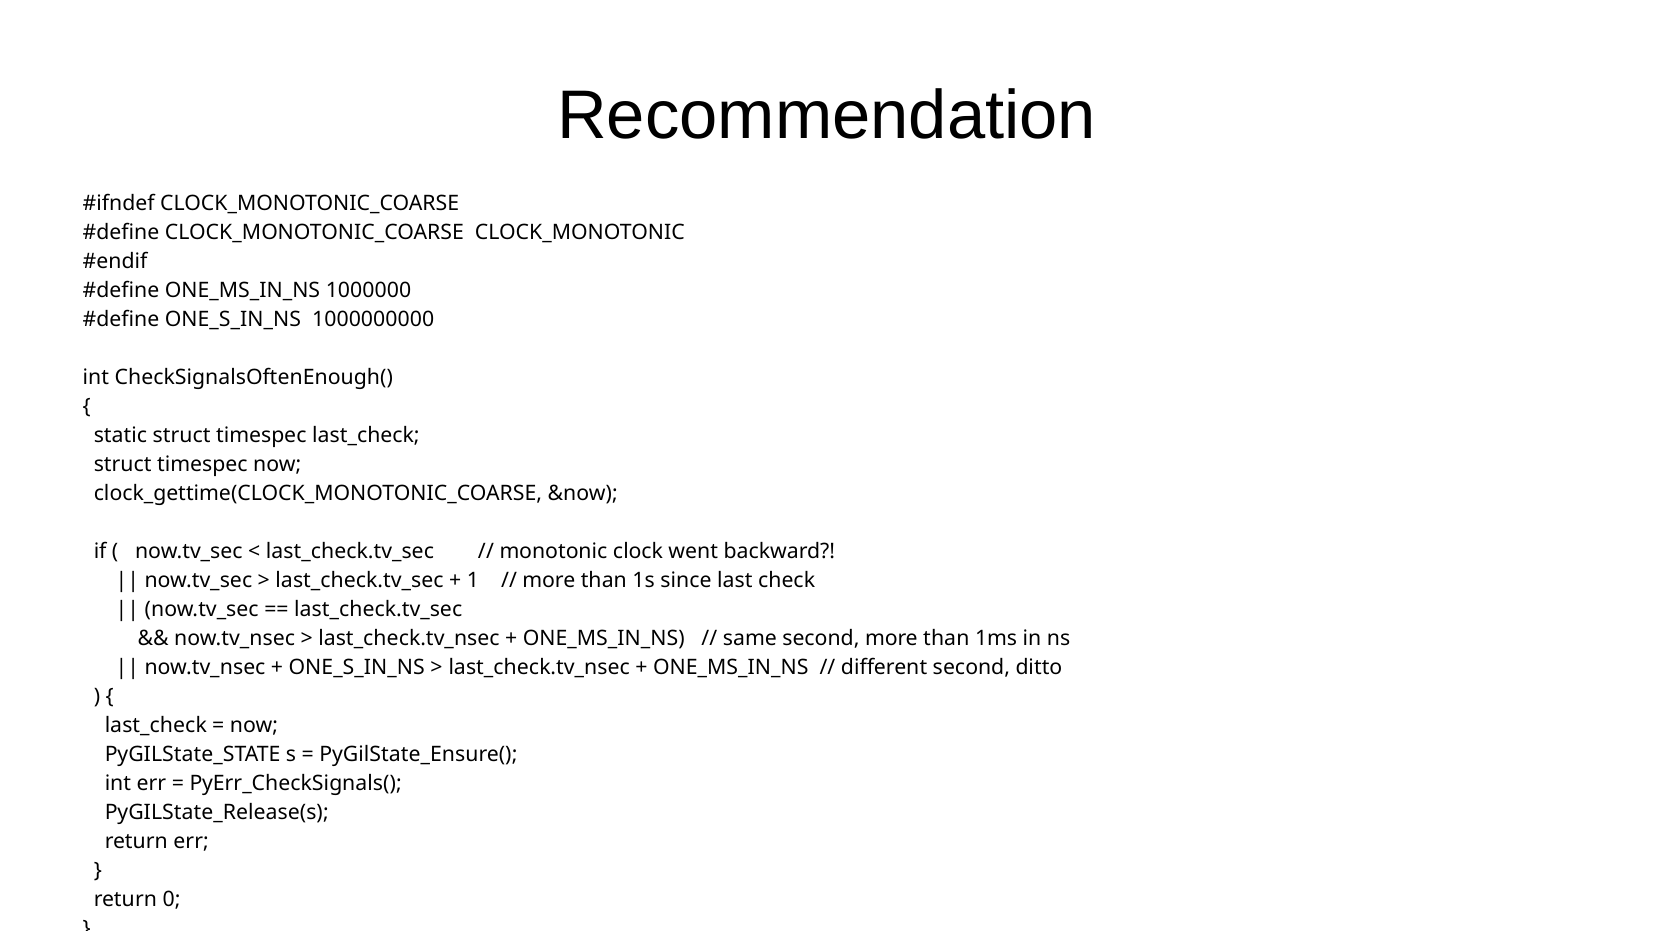

# Recommendation
#ifndef CLOCK_MONOTONIC_COARSE
#define CLOCK_MONOTONIC_COARSE CLOCK_MONOTONIC
#endif
#define ONE_MS_IN_NS 1000000
#define ONE_S_IN_NS 1000000000
int CheckSignalsOftenEnough()
{
 static struct timespec last_check;
 struct timespec now;
 clock_gettime(CLOCK_MONOTONIC_COARSE, &now);
 if ( now.tv_sec < last_check.tv_sec // monotonic clock went backward?!
 || now.tv_sec > last_check.tv_sec + 1 // more than 1s since last check
 || (now.tv_sec == last_check.tv_sec
 && now.tv_nsec > last_check.tv_nsec + ONE_MS_IN_NS) // same second, more than 1ms in ns
 || now.tv_nsec + ONE_S_IN_NS > last_check.tv_nsec + ONE_MS_IN_NS // different second, ditto
 ) {
 last_check = now;
 PyGILState_STATE s = PyGilState_Ensure();
 int err = PyErr_CheckSignals();
 PyGILState_Release(s);
 return err;
 }
 return 0;
}